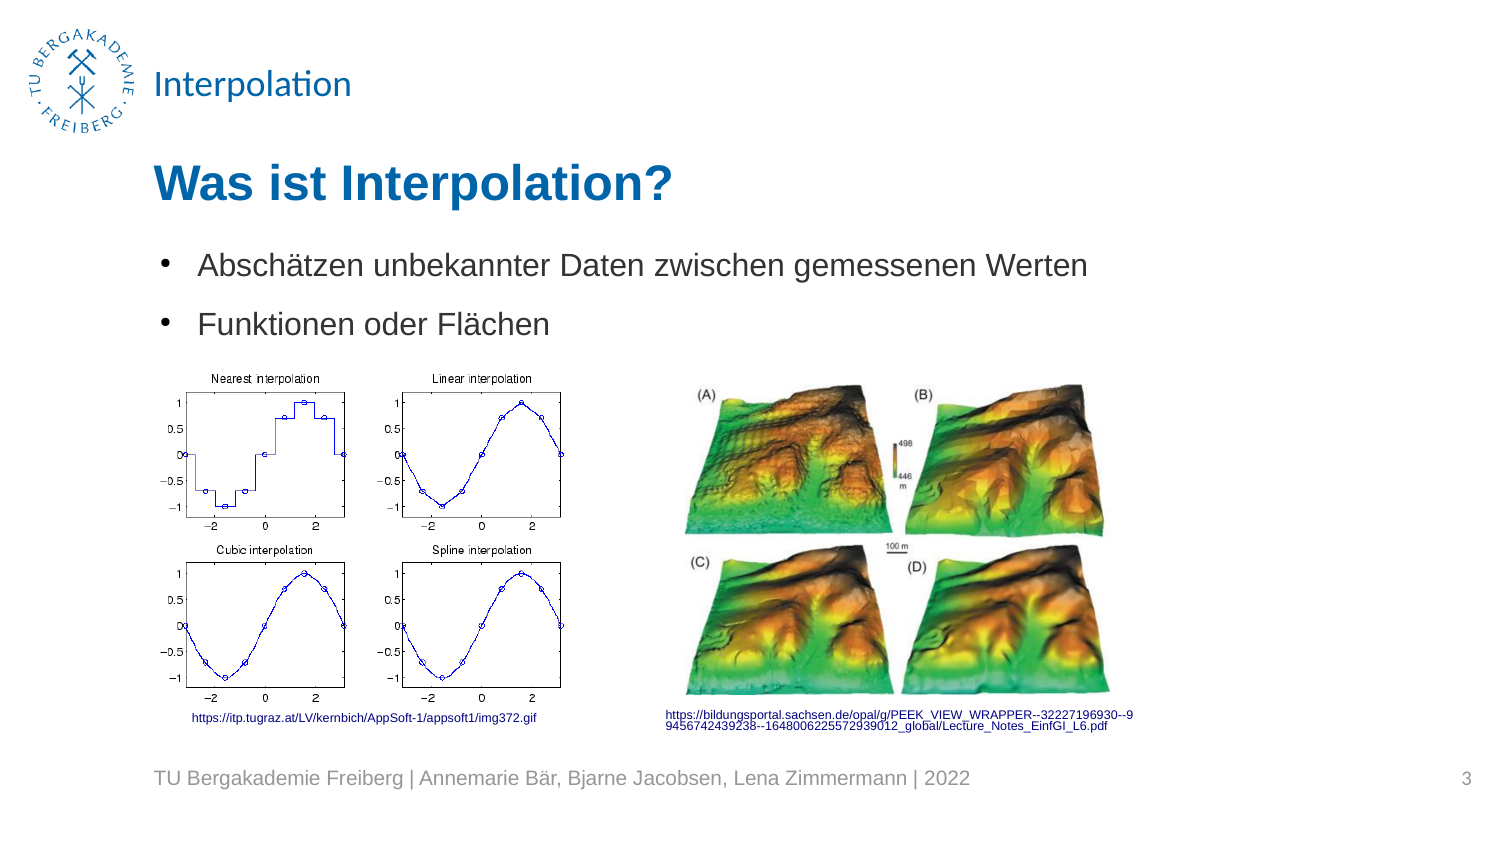

Interpolation
Was ist Interpolation?
# Abschätzen unbekannter Daten zwischen gemessenen Werten
Funktionen oder Flächen
https://bildungsportal.sachsen.de/opal/g/PEEK_VIEW_WRAPPER--32227196930--99456742439238--1648006225572939012_global/Lecture_Notes_EinfGI_L6.pdf
https://itp.tugraz.at/LV/kernbich/AppSoft-1/appsoft1/img372.gif
TU Bergakademie Freiberg | Annemarie Bär, Bjarne Jacobsen, Lena Zimmermann | 2022